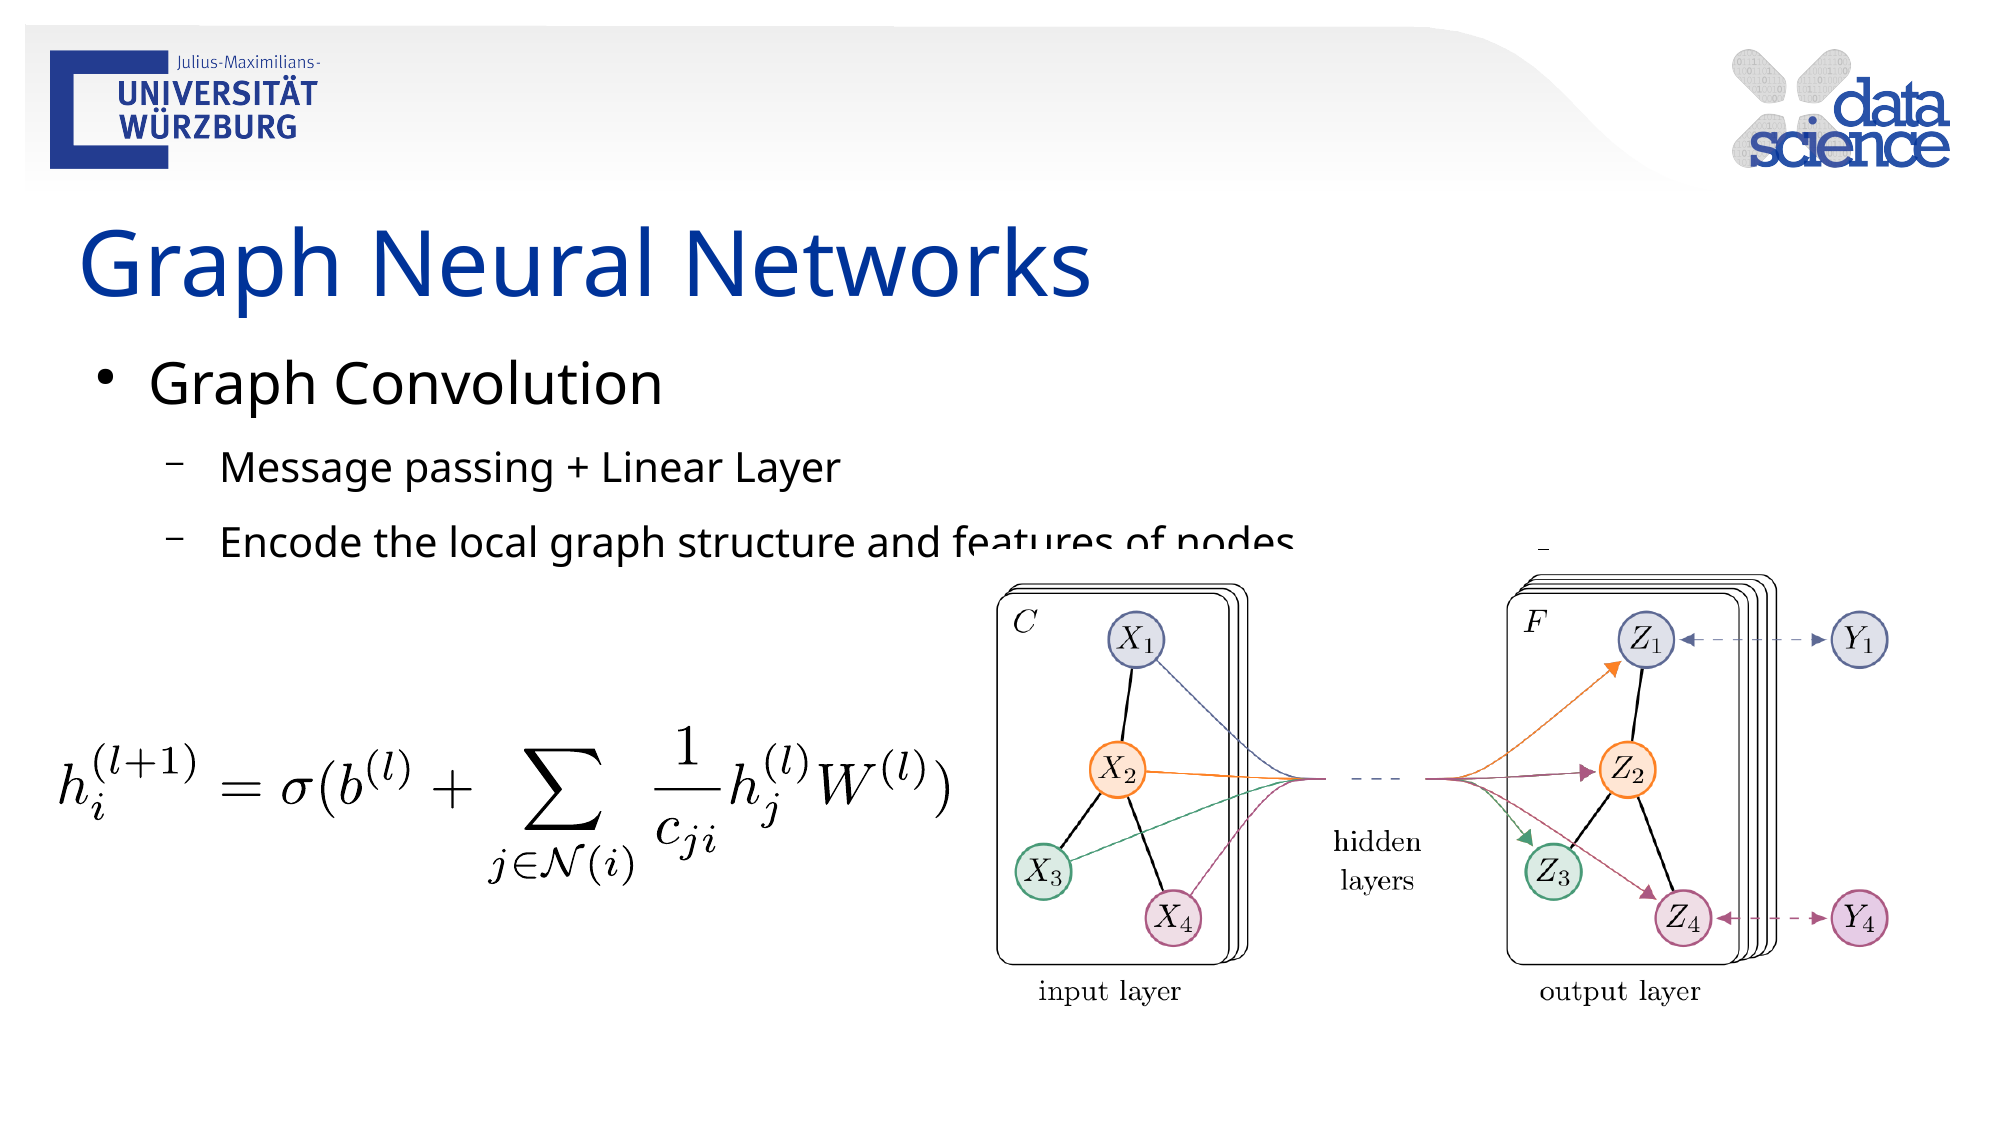

# Graph Neural Networks
Graph Convolution
Message passing + Linear Layer
Encode the local graph structure and features of nodes